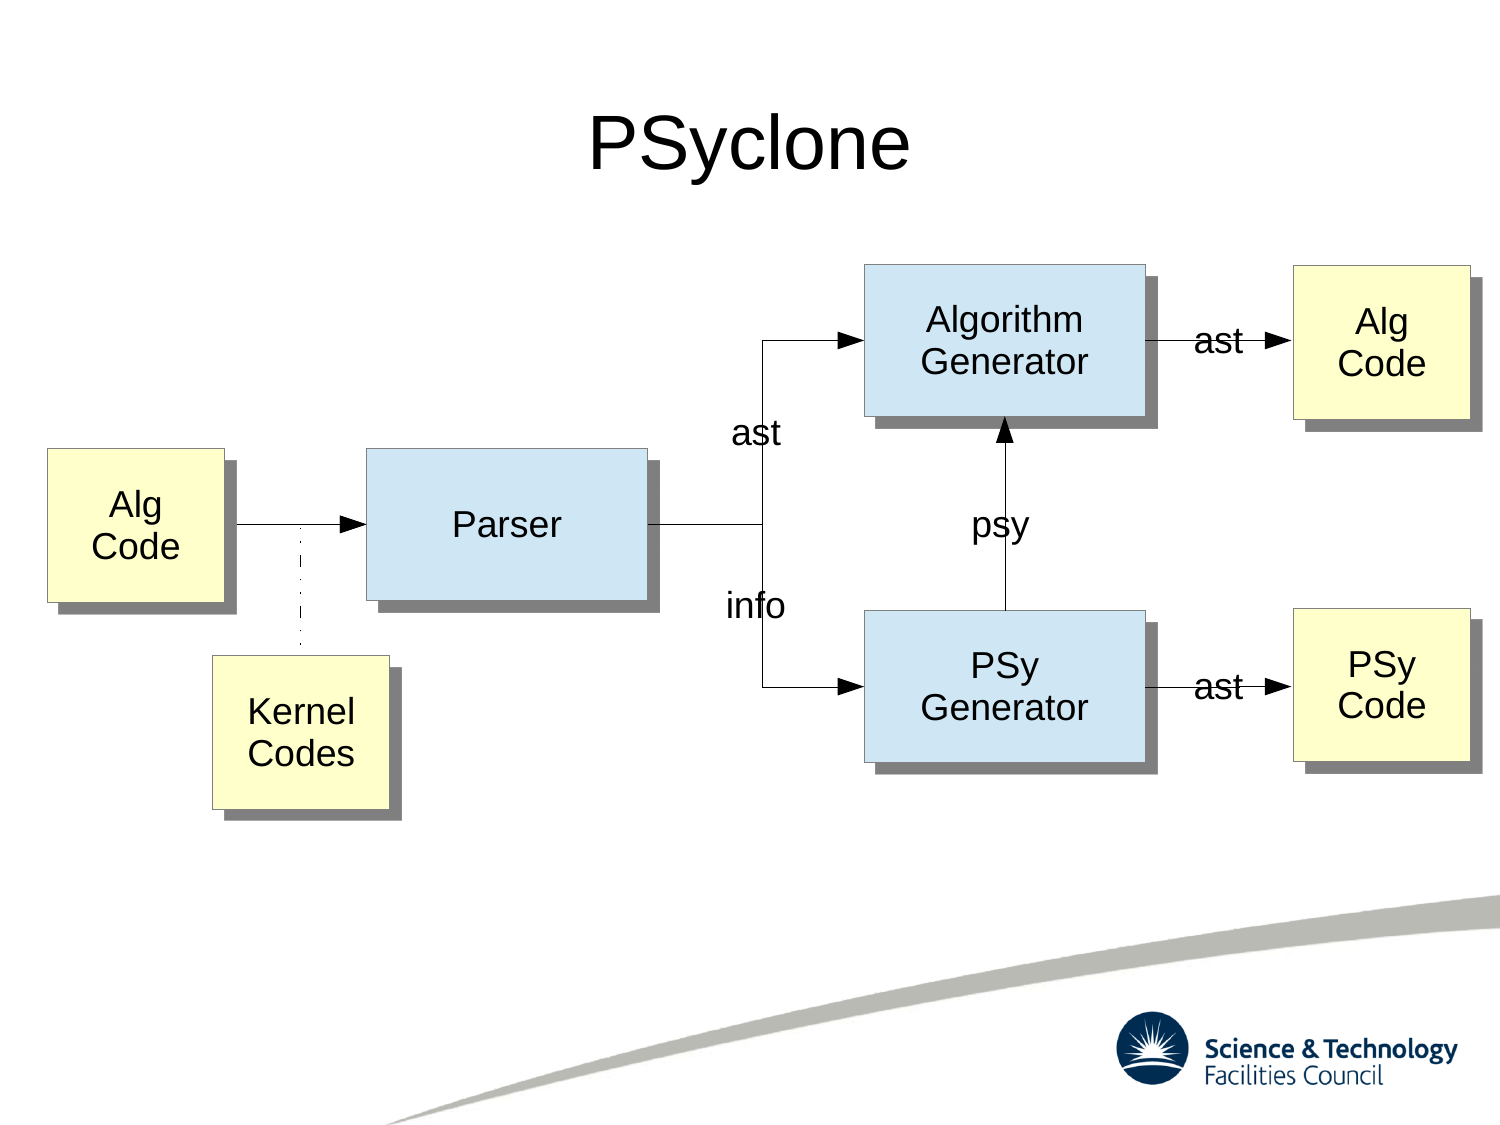

# PSyclone
Algorithm
Generator
Alg
Code
Parser
Alg
Code
psy
PSy
Code
PSy
Generator
Kernel
Codes